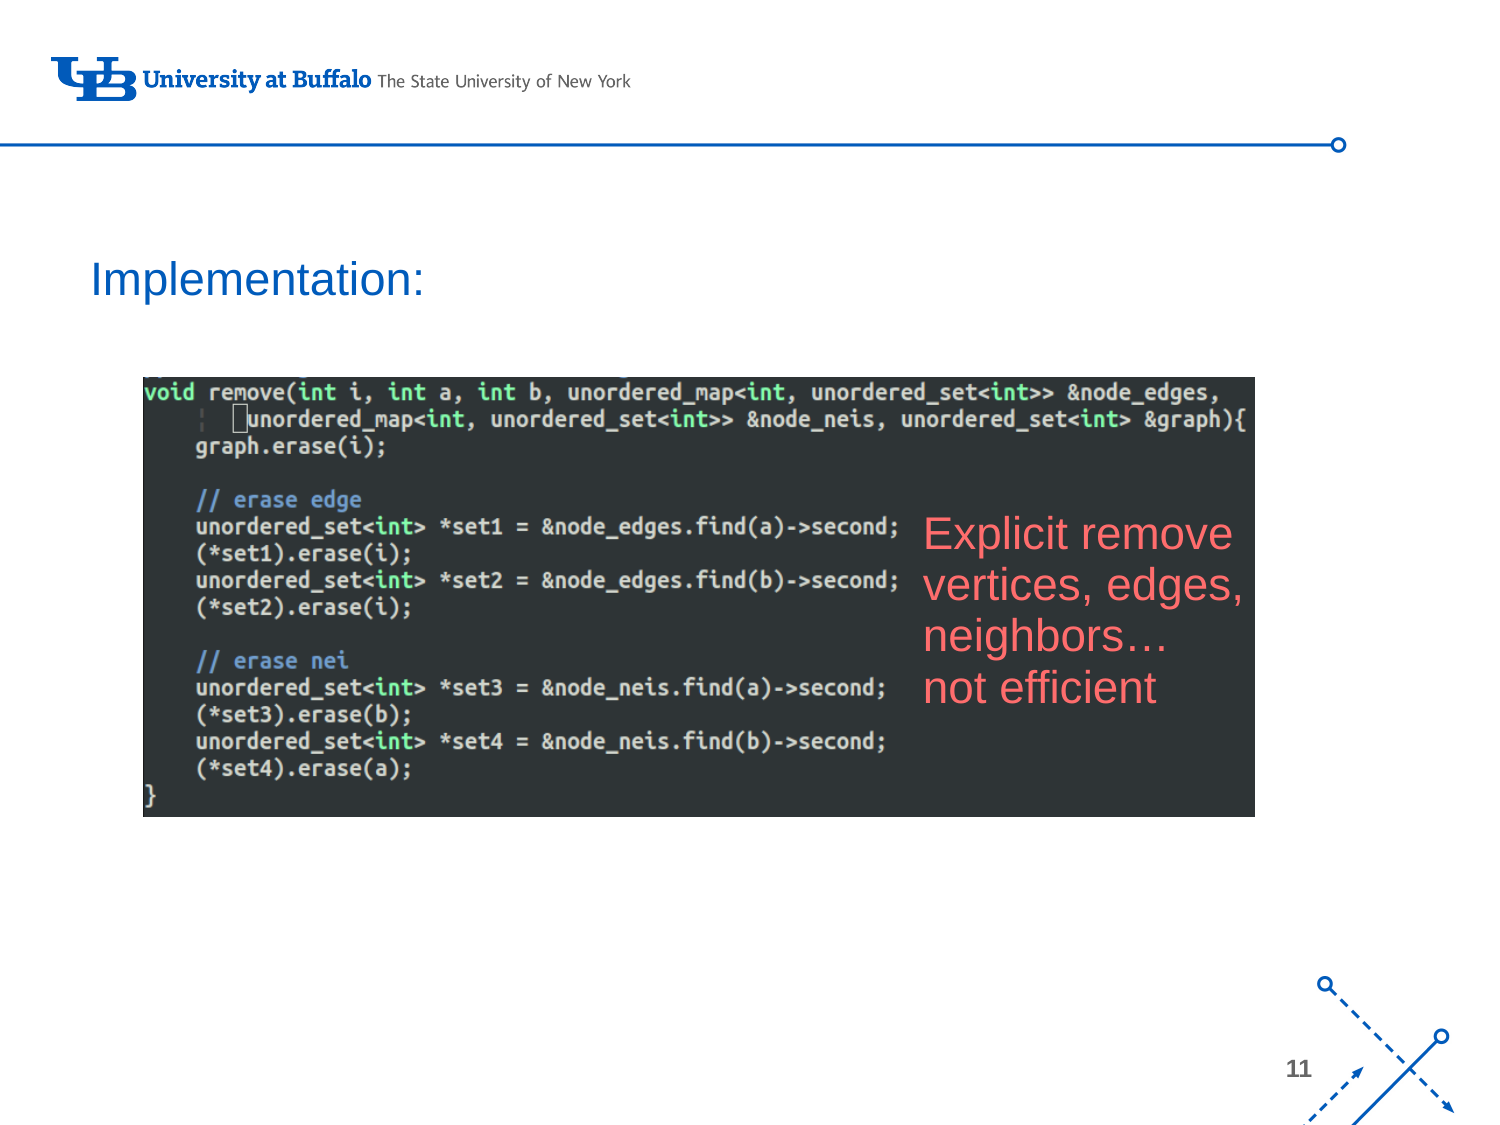

# Implementation:
Explicit remove vertices, edges, neighbors…
not efficient